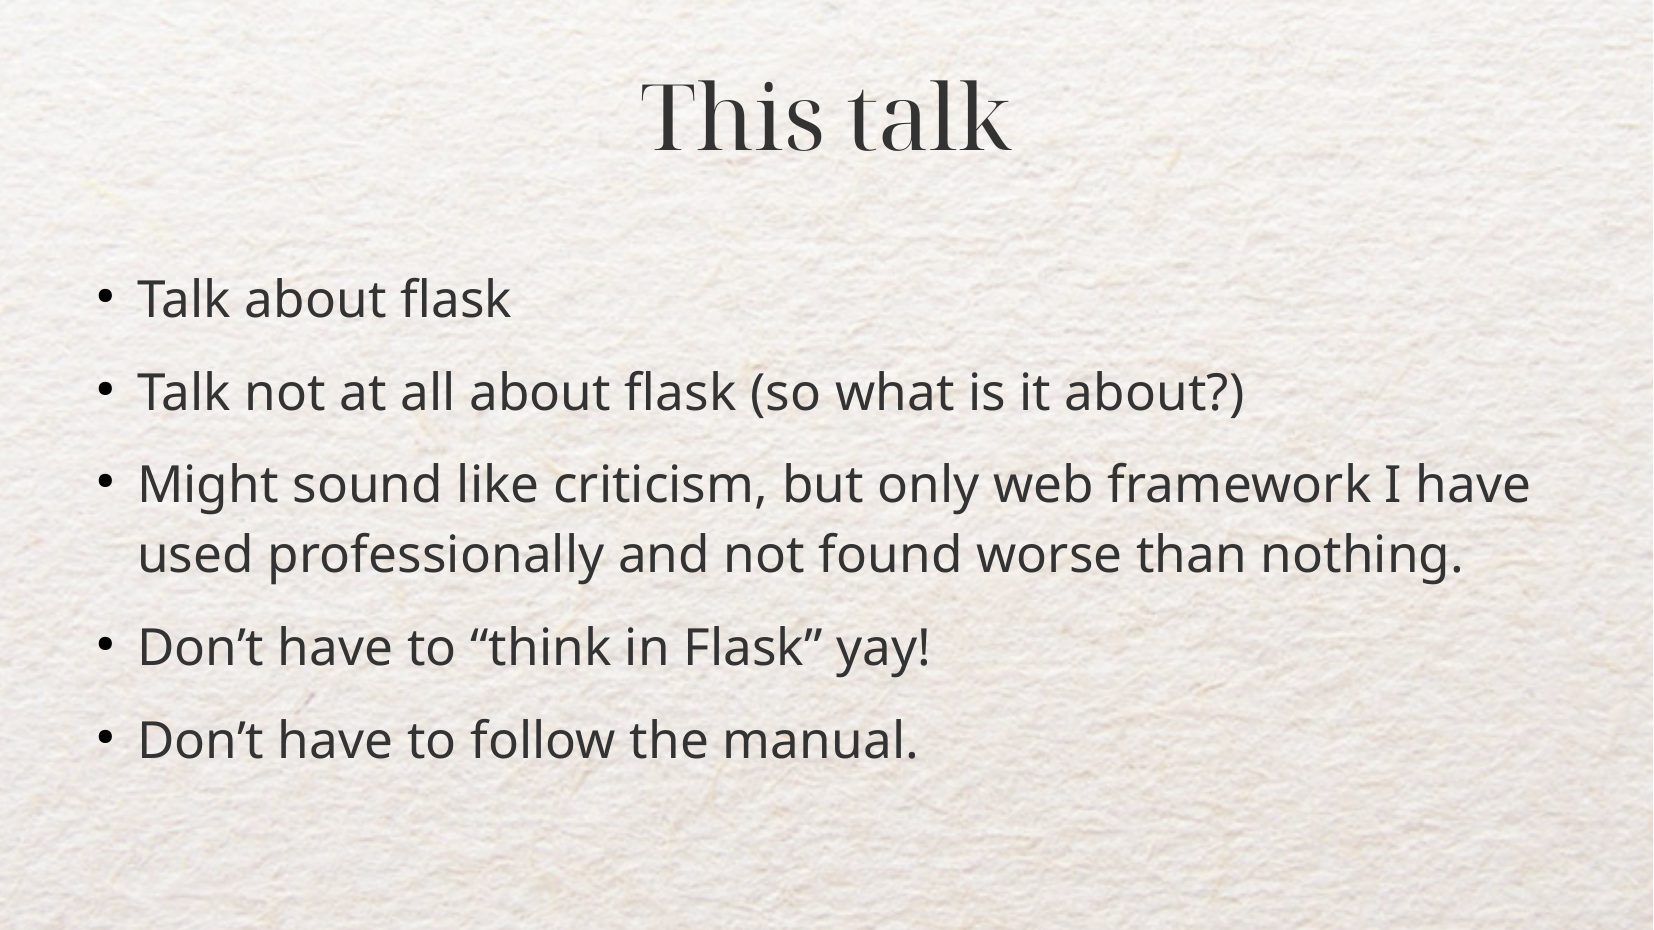

# This talk
Talk about flask
Talk not at all about flask (so what is it about?)
Might sound like criticism, but only web framework I have used professionally and not found worse than nothing.
Don’t have to “think in Flask” yay!
Don’t have to follow the manual.